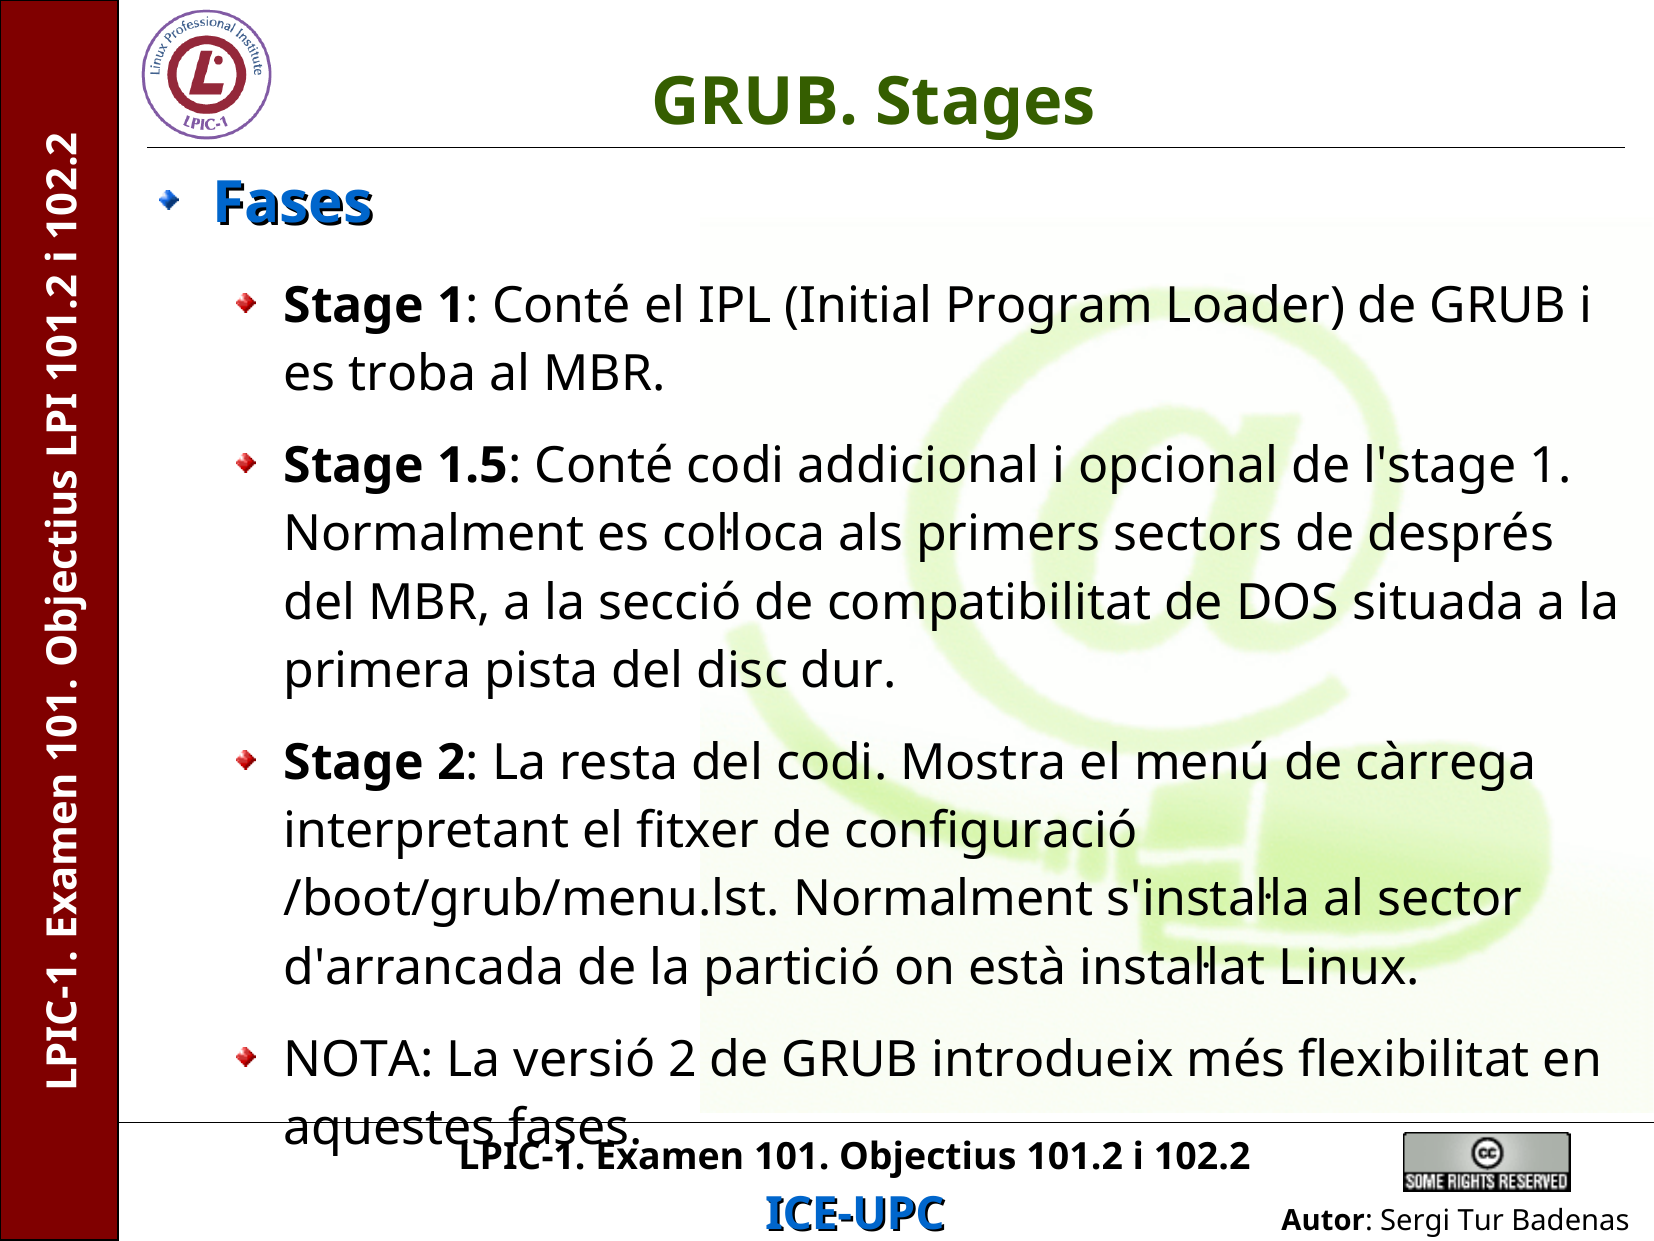

# GRUB. Stages
Fases
Stage 1: Conté el IPL (Initial Program Loader) de GRUB i es troba al MBR.
Stage 1.5: Conté codi addicional i opcional de l'stage 1. Normalment es col·loca als primers sectors de després del MBR, a la secció de compatibilitat de DOS situada a la primera pista del disc dur.
Stage 2: La resta del codi. Mostra el menú de càrrega interpretant el fitxer de configuració /boot/grub/menu.lst. Normalment s'instal·la al sector d'arrancada de la partició on està instal·lat Linux.
NOTA: La versió 2 de GRUB introdueix més flexibilitat en aquestes fases.